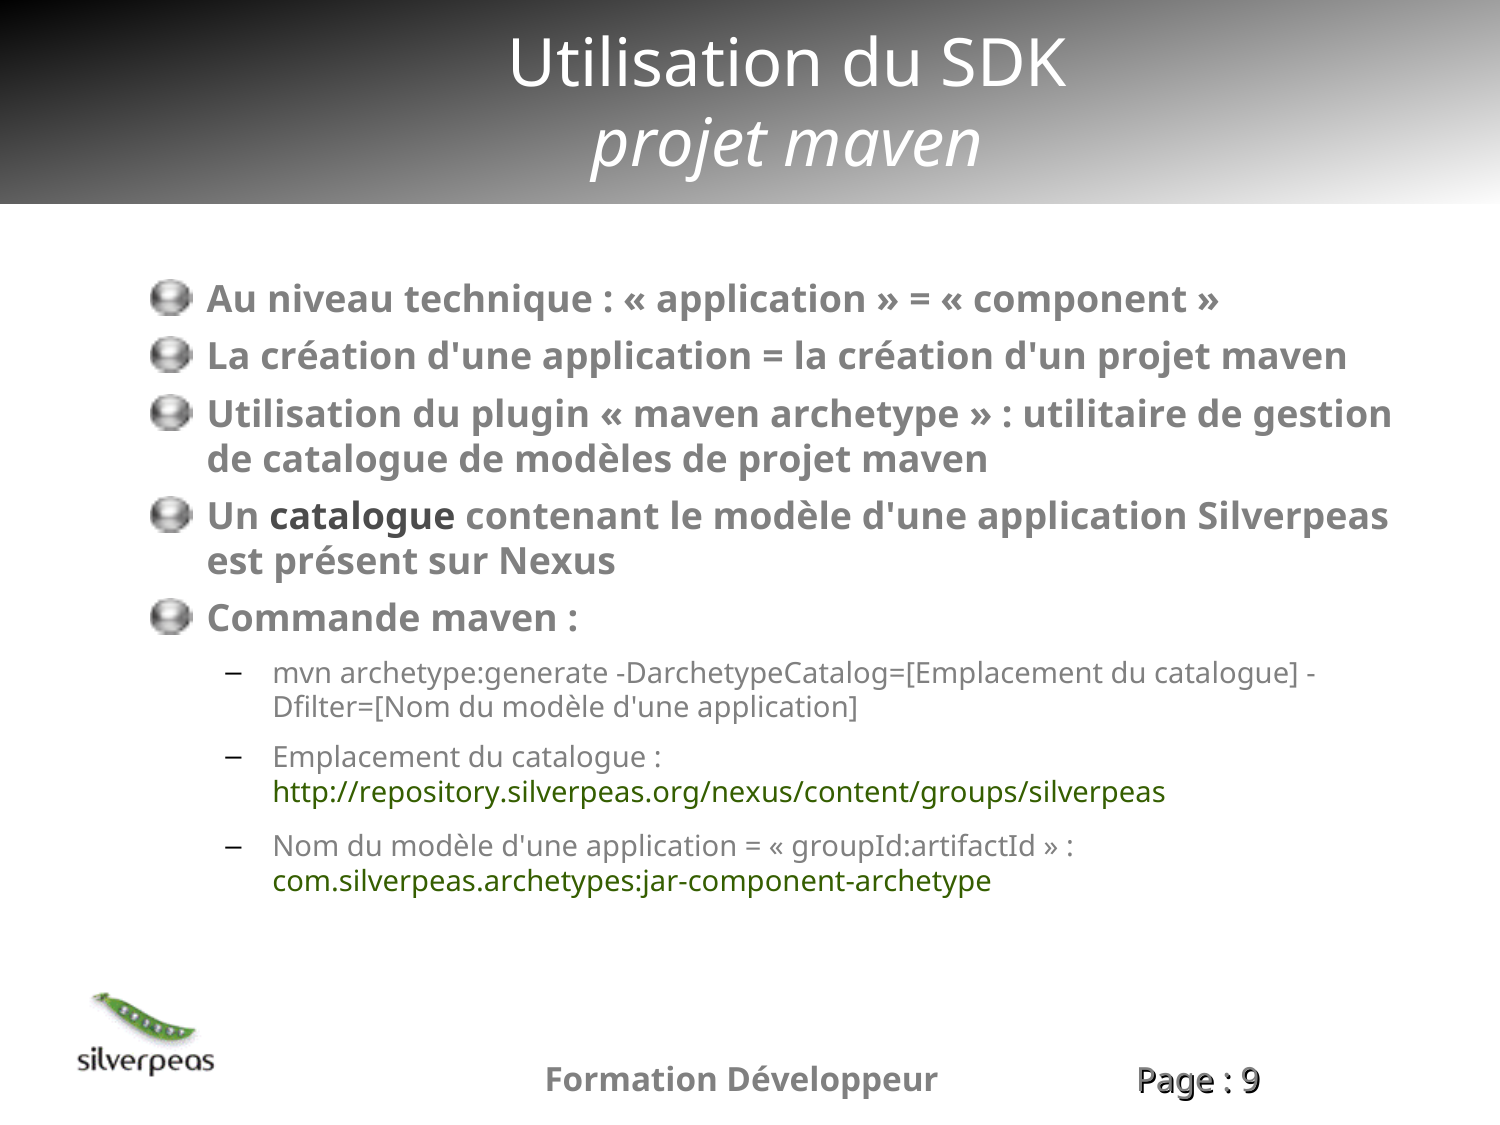

# Utilisation du SDK projet maven
Au niveau technique : « application » = « component »
La création d'une application = la création d'un projet maven
Utilisation du plugin « maven archetype » : utilitaire de gestion de catalogue de modèles de projet maven
Un catalogue contenant le modèle d'une application Silverpeas est présent sur Nexus
Commande maven :
mvn archetype:generate -DarchetypeCatalog=[Emplacement du catalogue] -Dfilter=[Nom du modèle d'une application]
Emplacement du catalogue : http://repository.silverpeas.org/nexus/content/groups/silverpeas
Nom du modèle d'une application = « groupId:artifactId » : com.silverpeas.archetypes:jar-component-archetype